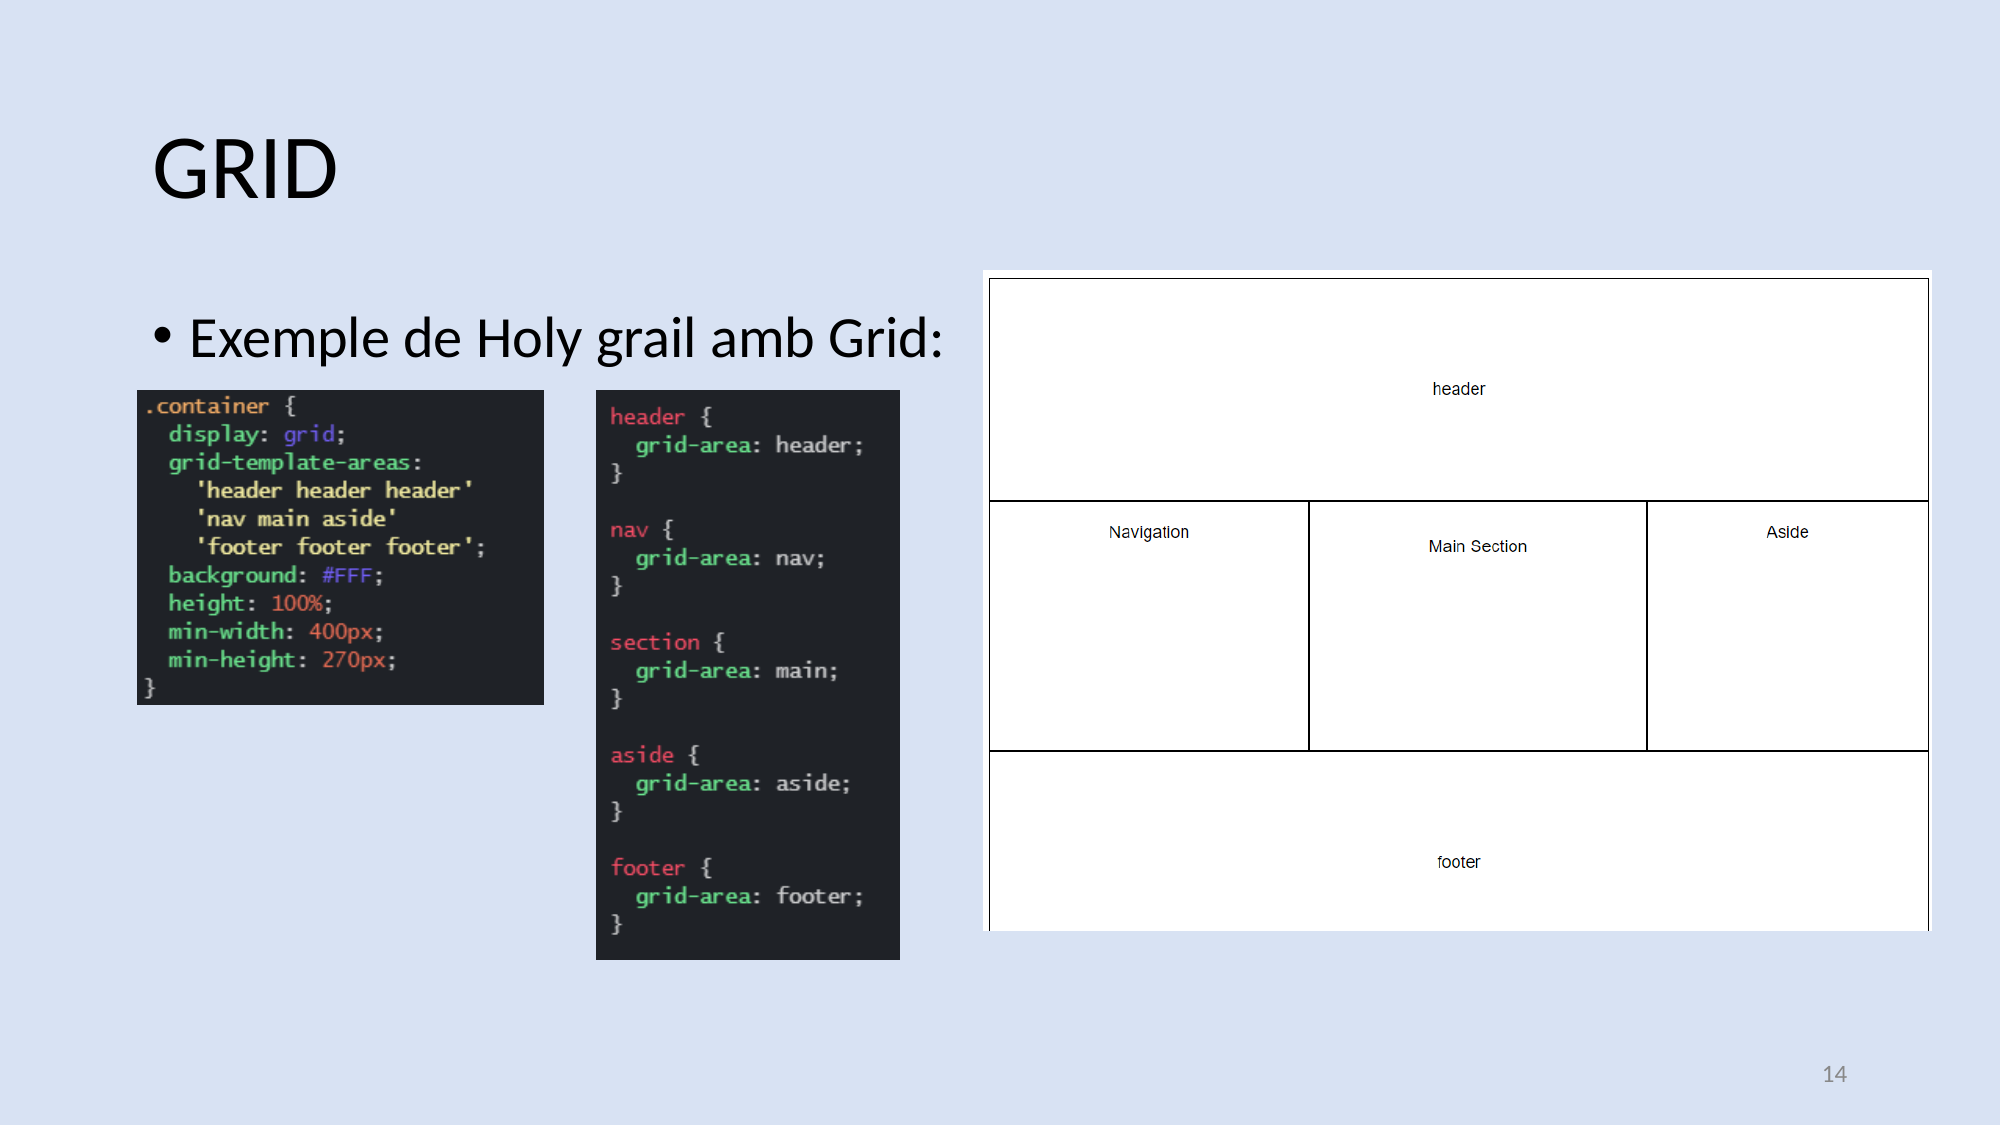

# GRID
Exemple de Holy grail amb Grid: